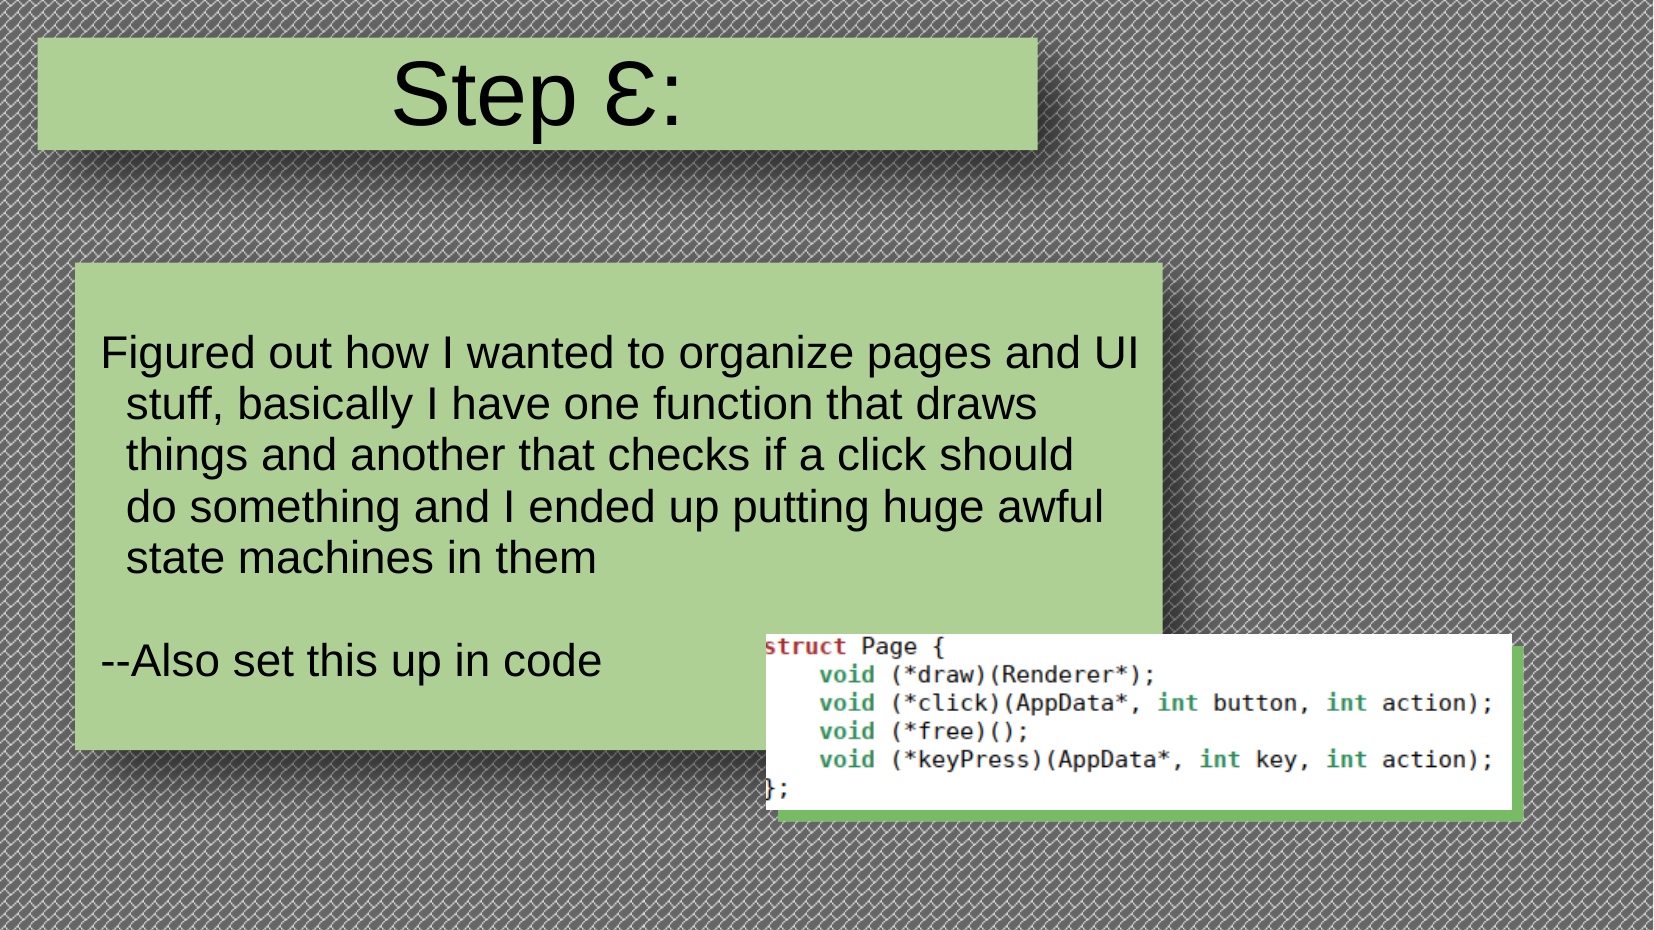

# Step Ɛ:
 Figured out how I wanted to organize pages and UI
 stuff, basically I have one function that draws
 things and another that checks if a click should
 do something and I ended up putting huge awful
 state machines in them
 --Also set this up in code